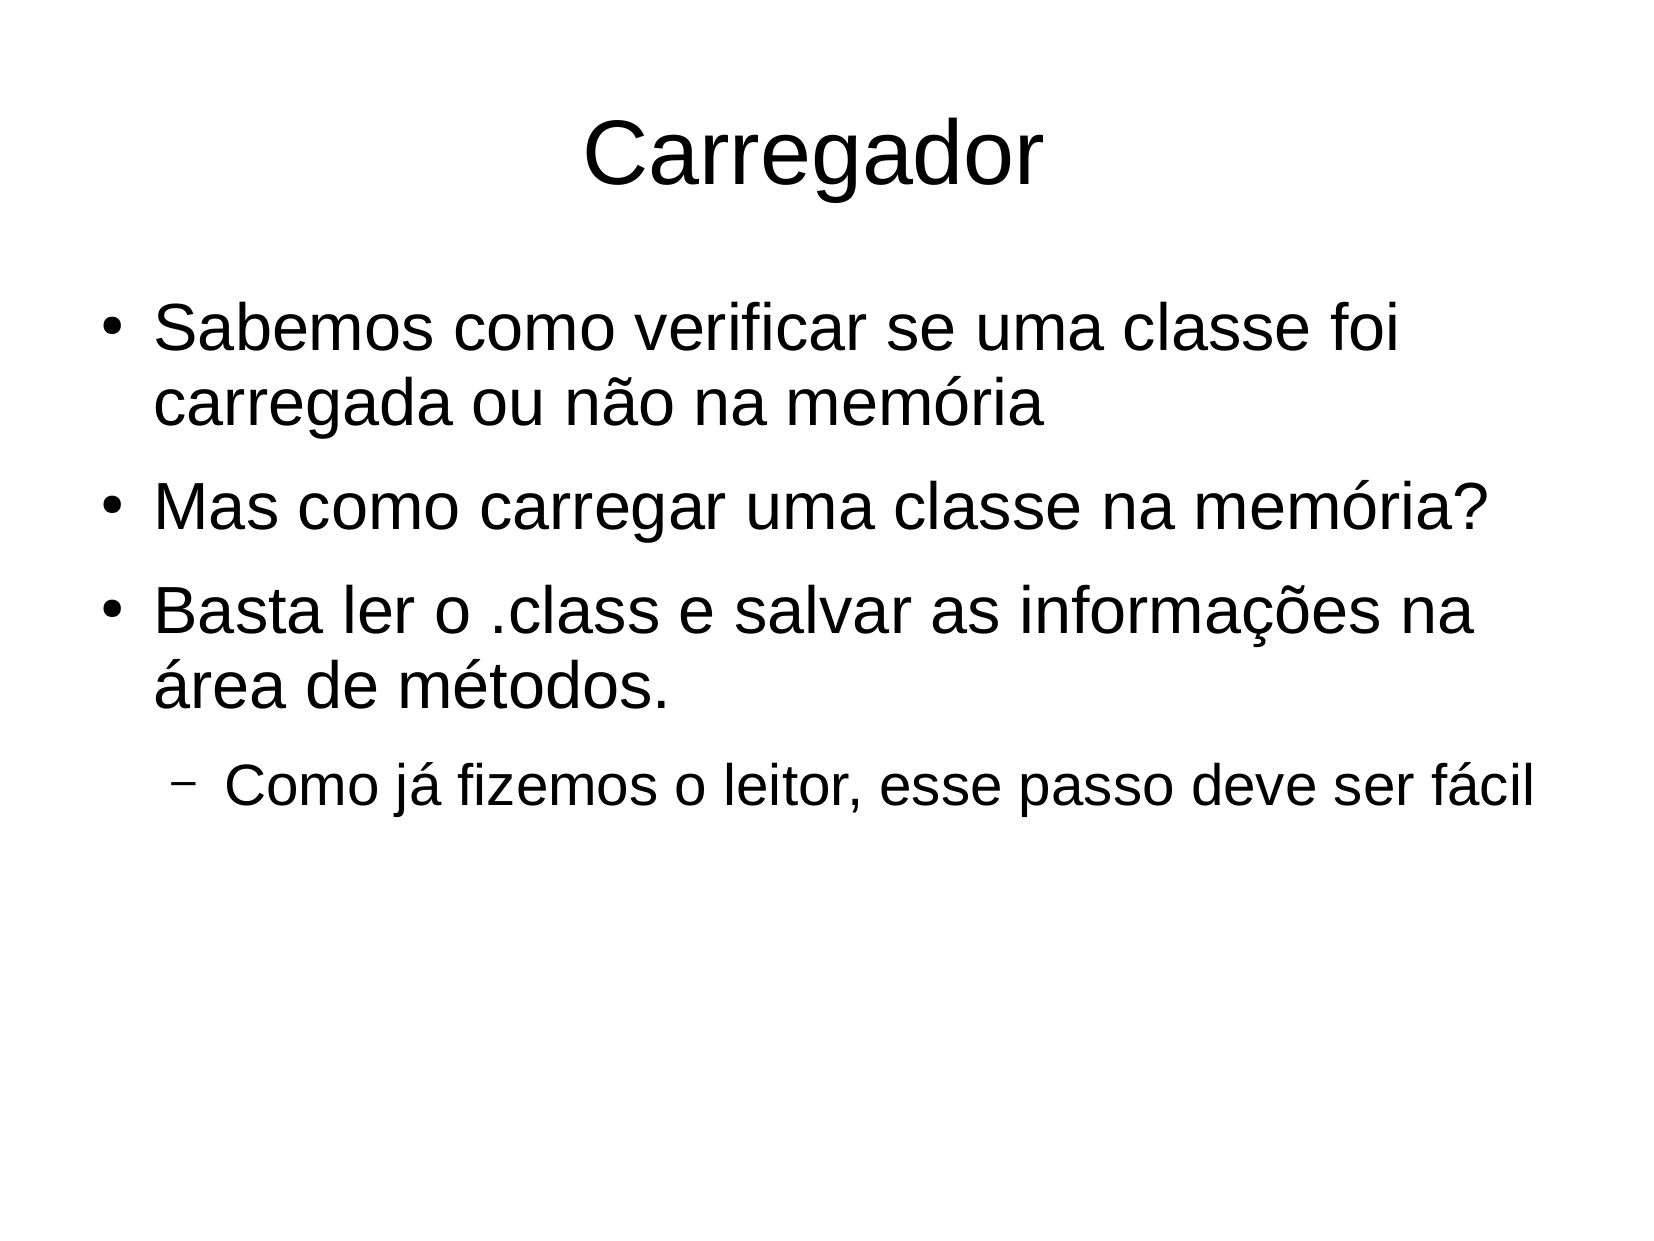

# Carregador
Sabemos como verificar se uma classe foi carregada ou não na memória
Mas como carregar uma classe na memória?
Basta ler o .class e salvar as informações na área de métodos.
Como já fizemos o leitor, esse passo deve ser fácil